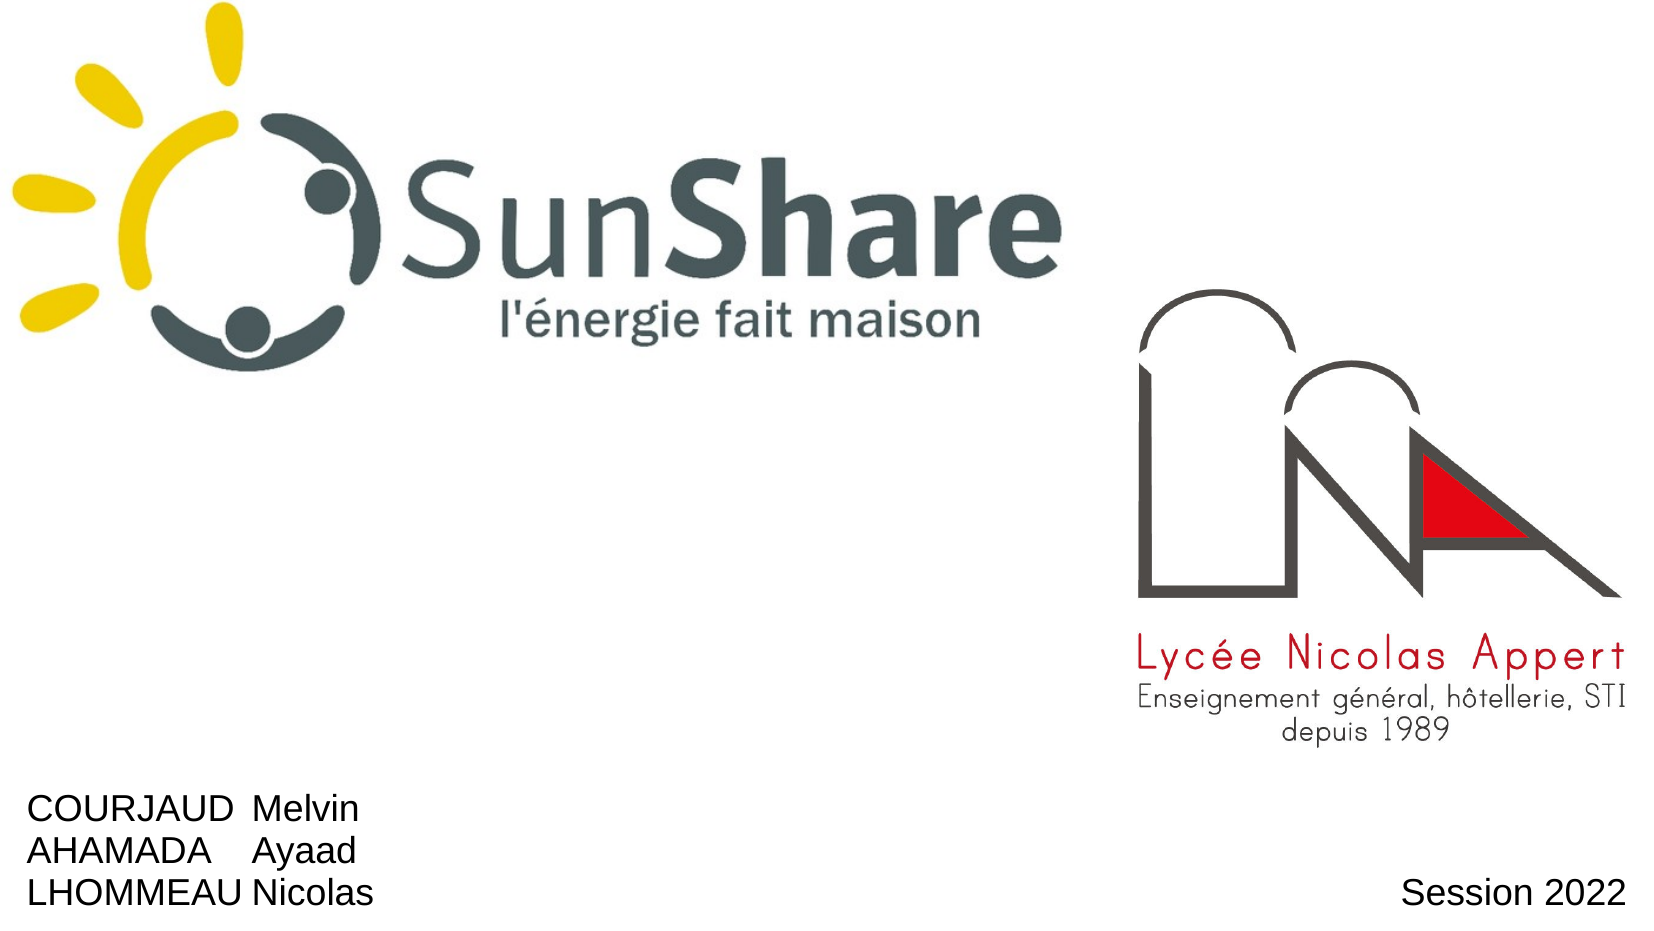

COURJAUD	Melvin
AHAMADA 	Ayaad
LHOMMEAU	Nicolas
Session 2022